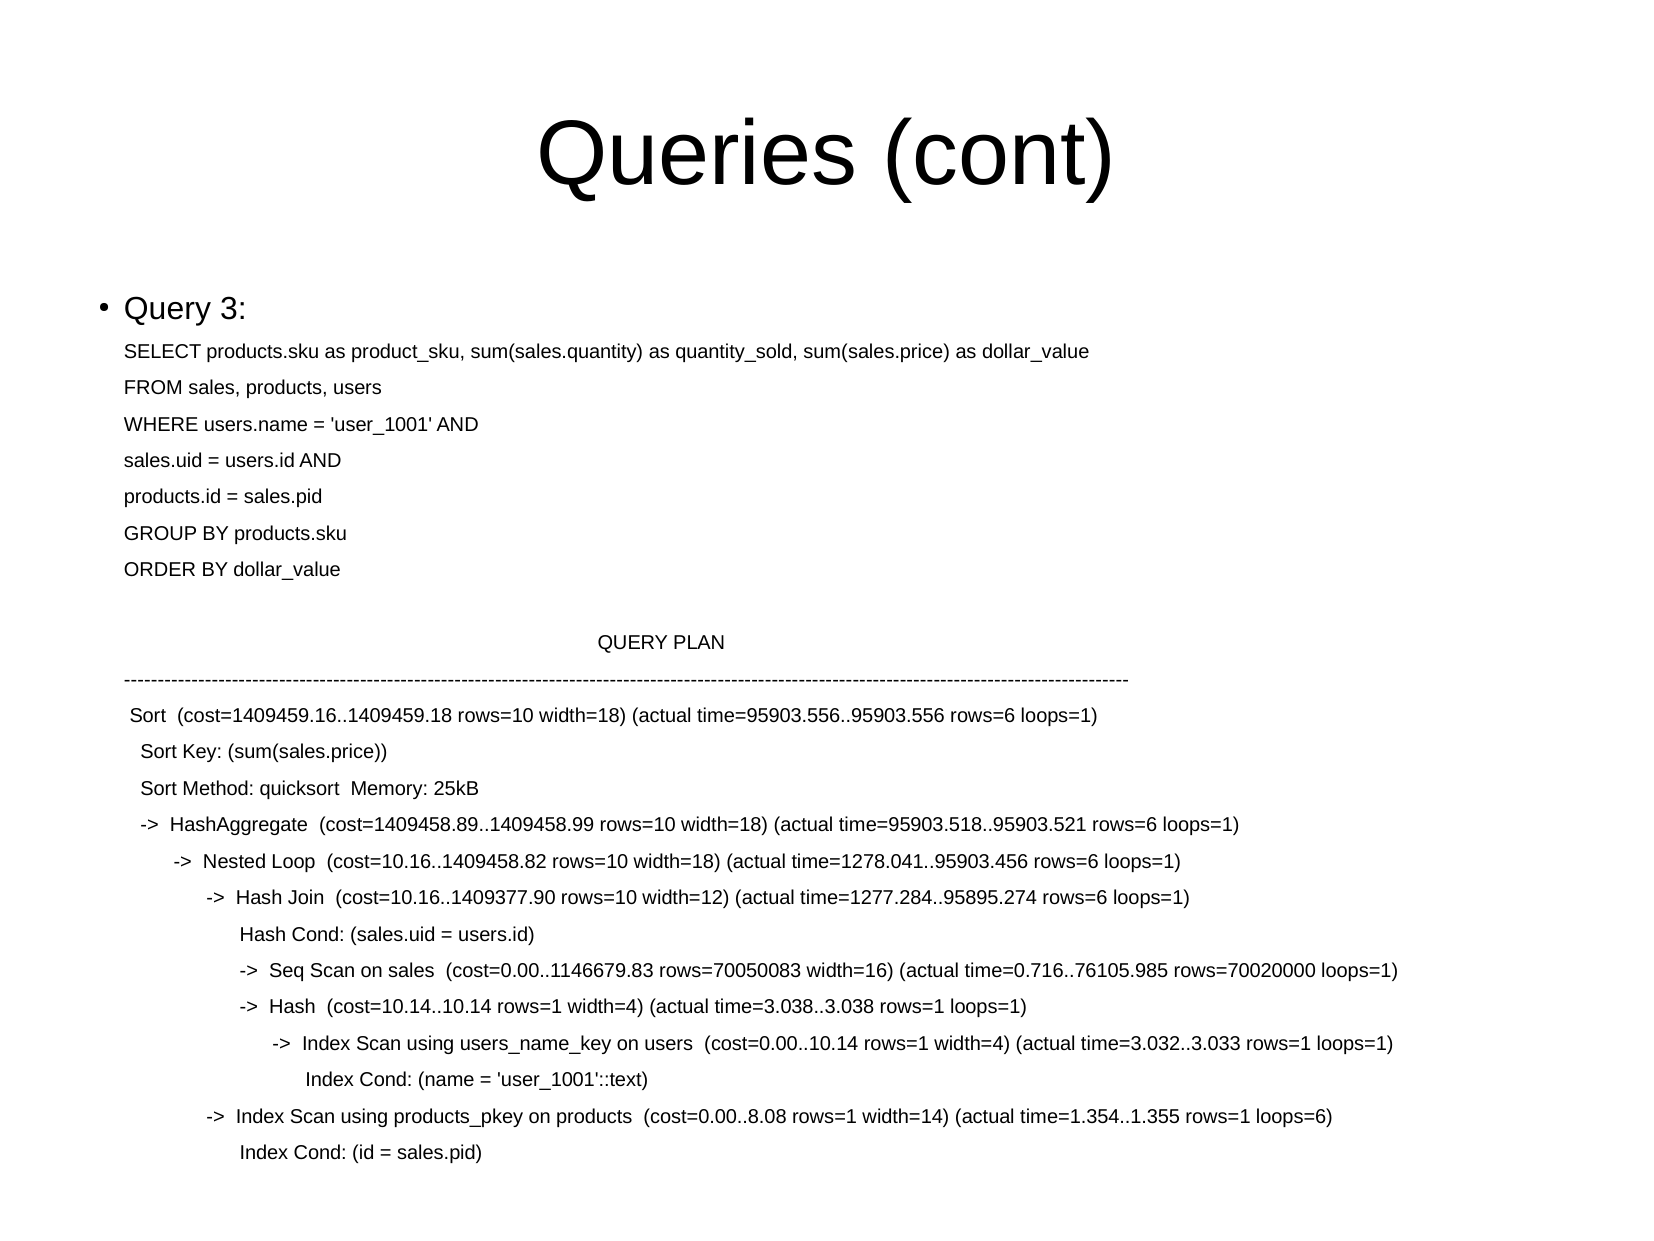

# Queries (cont)
Query 3:
SELECT products.sku as product_sku, sum(sales.quantity) as quantity_sold, sum(sales.price) as dollar_value
FROM sales, products, users
WHERE users.name = 'user_1001' AND
sales.uid = users.id AND
products.id = sales.pid
GROUP BY products.sku
ORDER BY dollar_value
 QUERY PLAN
-----------------------------------------------------------------------------------------------------------------------------------------------------
 Sort (cost=1409459.16..1409459.18 rows=10 width=18) (actual time=95903.556..95903.556 rows=6 loops=1)
 Sort Key: (sum(sales.price))
 Sort Method: quicksort Memory: 25kB
 -> HashAggregate (cost=1409458.89..1409458.99 rows=10 width=18) (actual time=95903.518..95903.521 rows=6 loops=1)
 -> Nested Loop (cost=10.16..1409458.82 rows=10 width=18) (actual time=1278.041..95903.456 rows=6 loops=1)
 -> Hash Join (cost=10.16..1409377.90 rows=10 width=12) (actual time=1277.284..95895.274 rows=6 loops=1)
 Hash Cond: (sales.uid = users.id)
 -> Seq Scan on sales (cost=0.00..1146679.83 rows=70050083 width=16) (actual time=0.716..76105.985 rows=70020000 loops=1)
 -> Hash (cost=10.14..10.14 rows=1 width=4) (actual time=3.038..3.038 rows=1 loops=1)
 -> Index Scan using users_name_key on users (cost=0.00..10.14 rows=1 width=4) (actual time=3.032..3.033 rows=1 loops=1)
 Index Cond: (name = 'user_1001'::text)
 -> Index Scan using products_pkey on products (cost=0.00..8.08 rows=1 width=14) (actual time=1.354..1.355 rows=1 loops=6)
 Index Cond: (id = sales.pid)